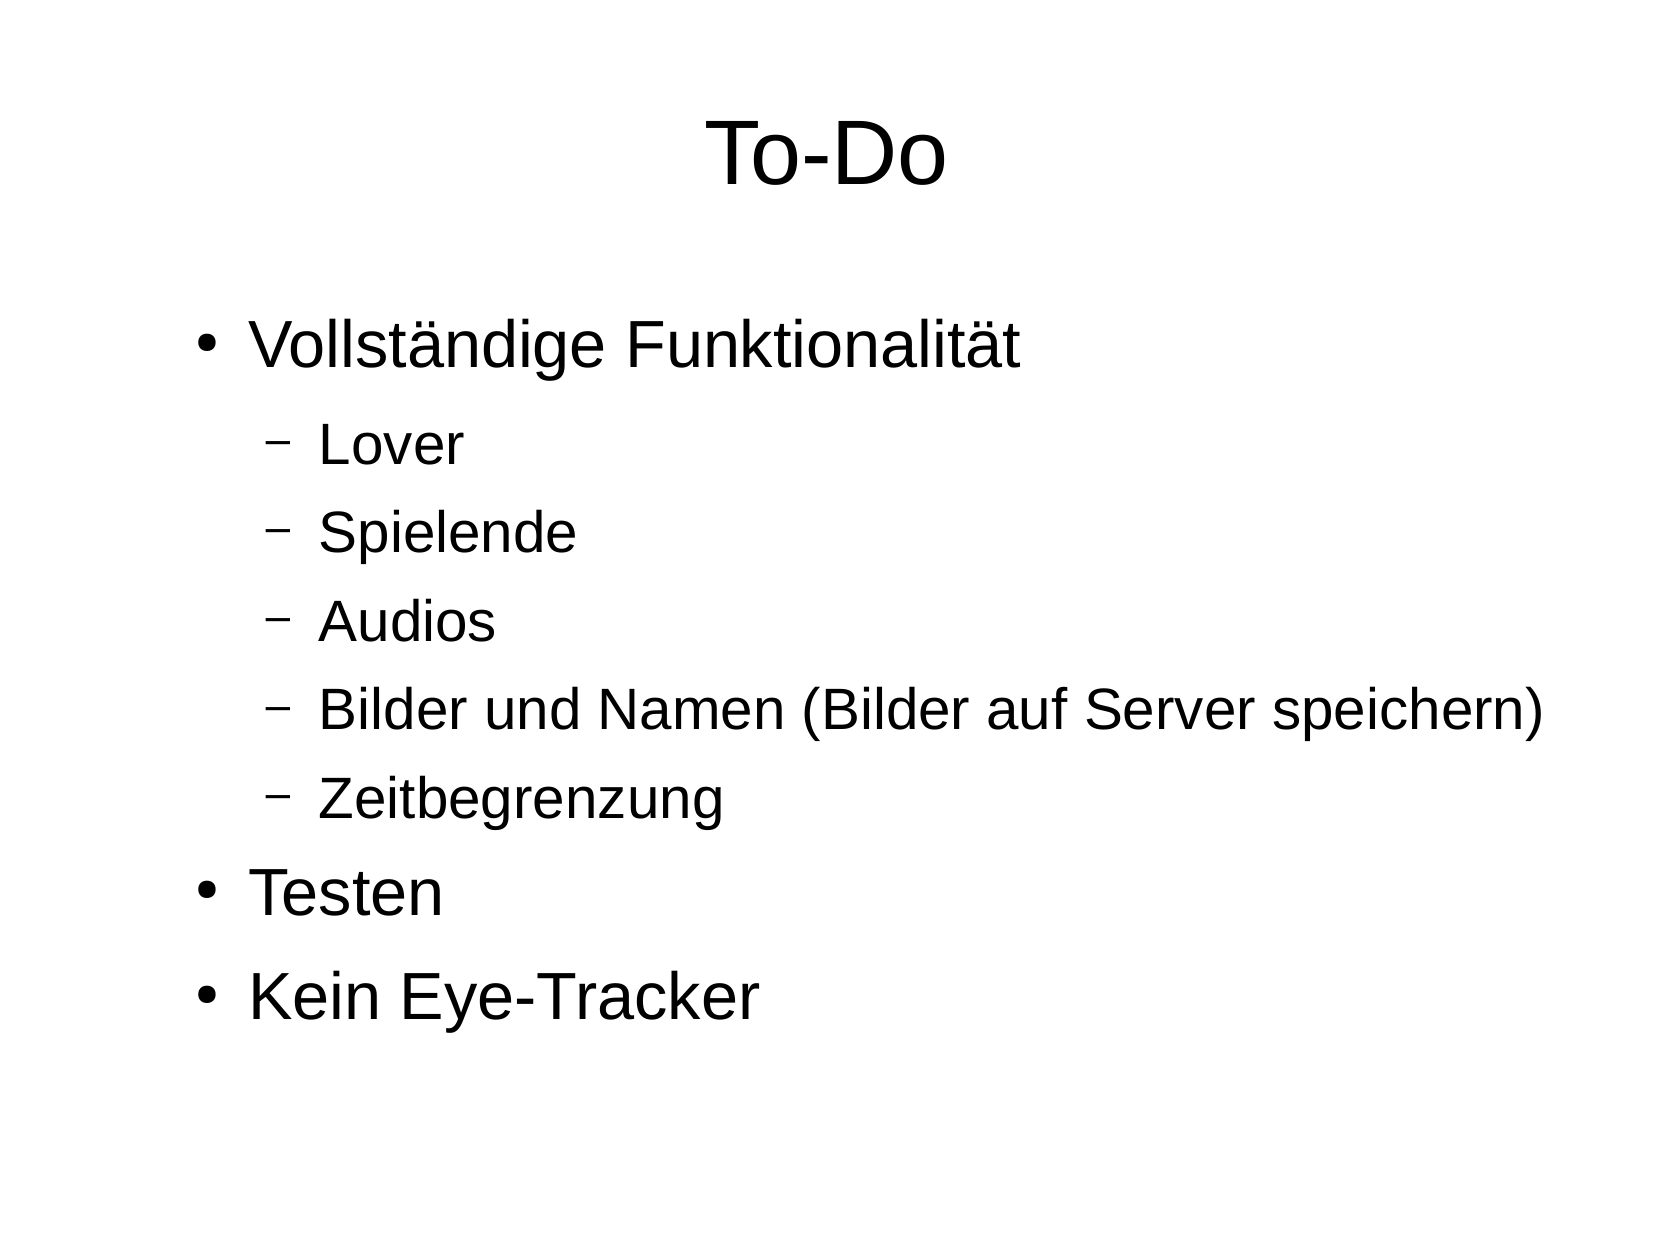

# To-Do
Vollständige Funktionalität
Lover
Spielende
Audios
Bilder und Namen (Bilder auf Server speichern)
Zeitbegrenzung
Testen
Kein Eye-Tracker